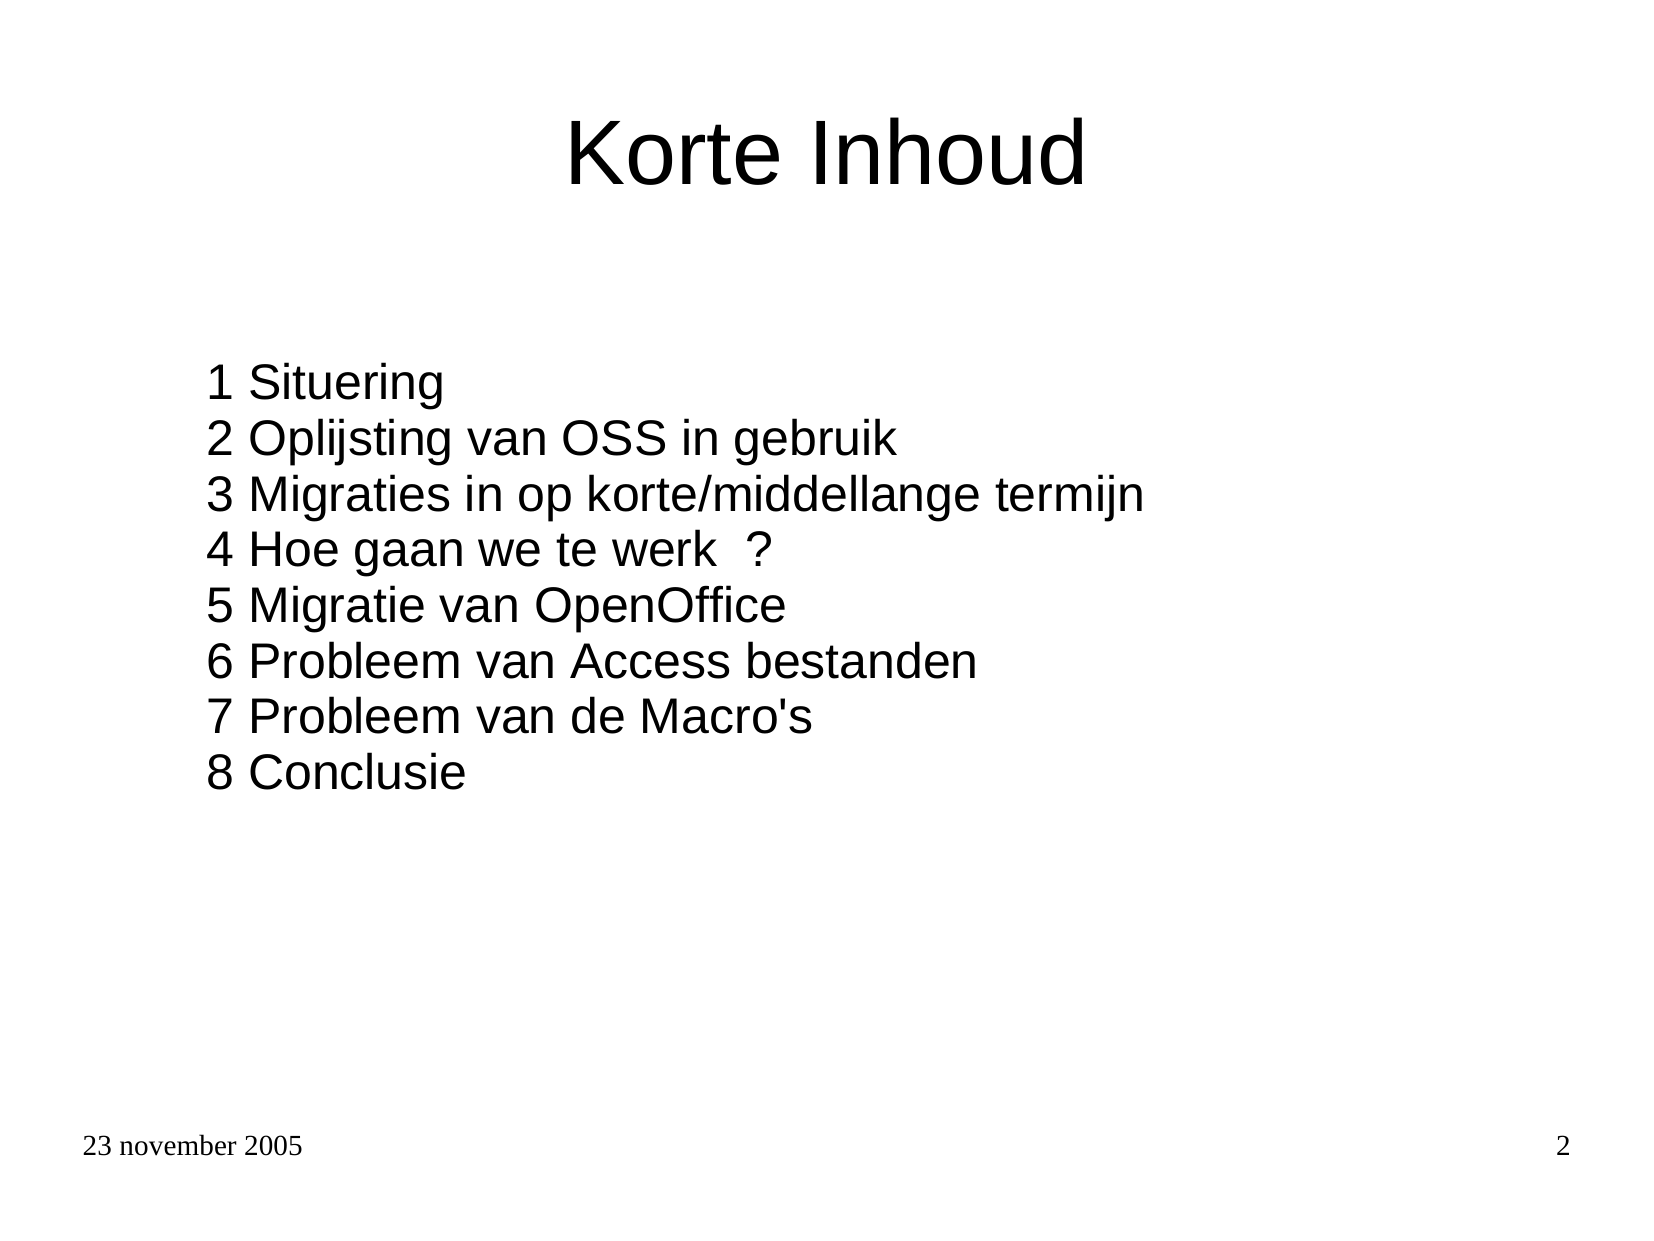

# Korte Inhoud
1 Situering
2 Oplijsting van OSS in gebruik
3 Migraties in op korte/middellange termijn
4 Hoe gaan we te werk ?
5 Migratie van OpenOffice
6 Probleem van Access bestanden
7 Probleem van de Macro's
8 Conclusie
23 november 2005
2